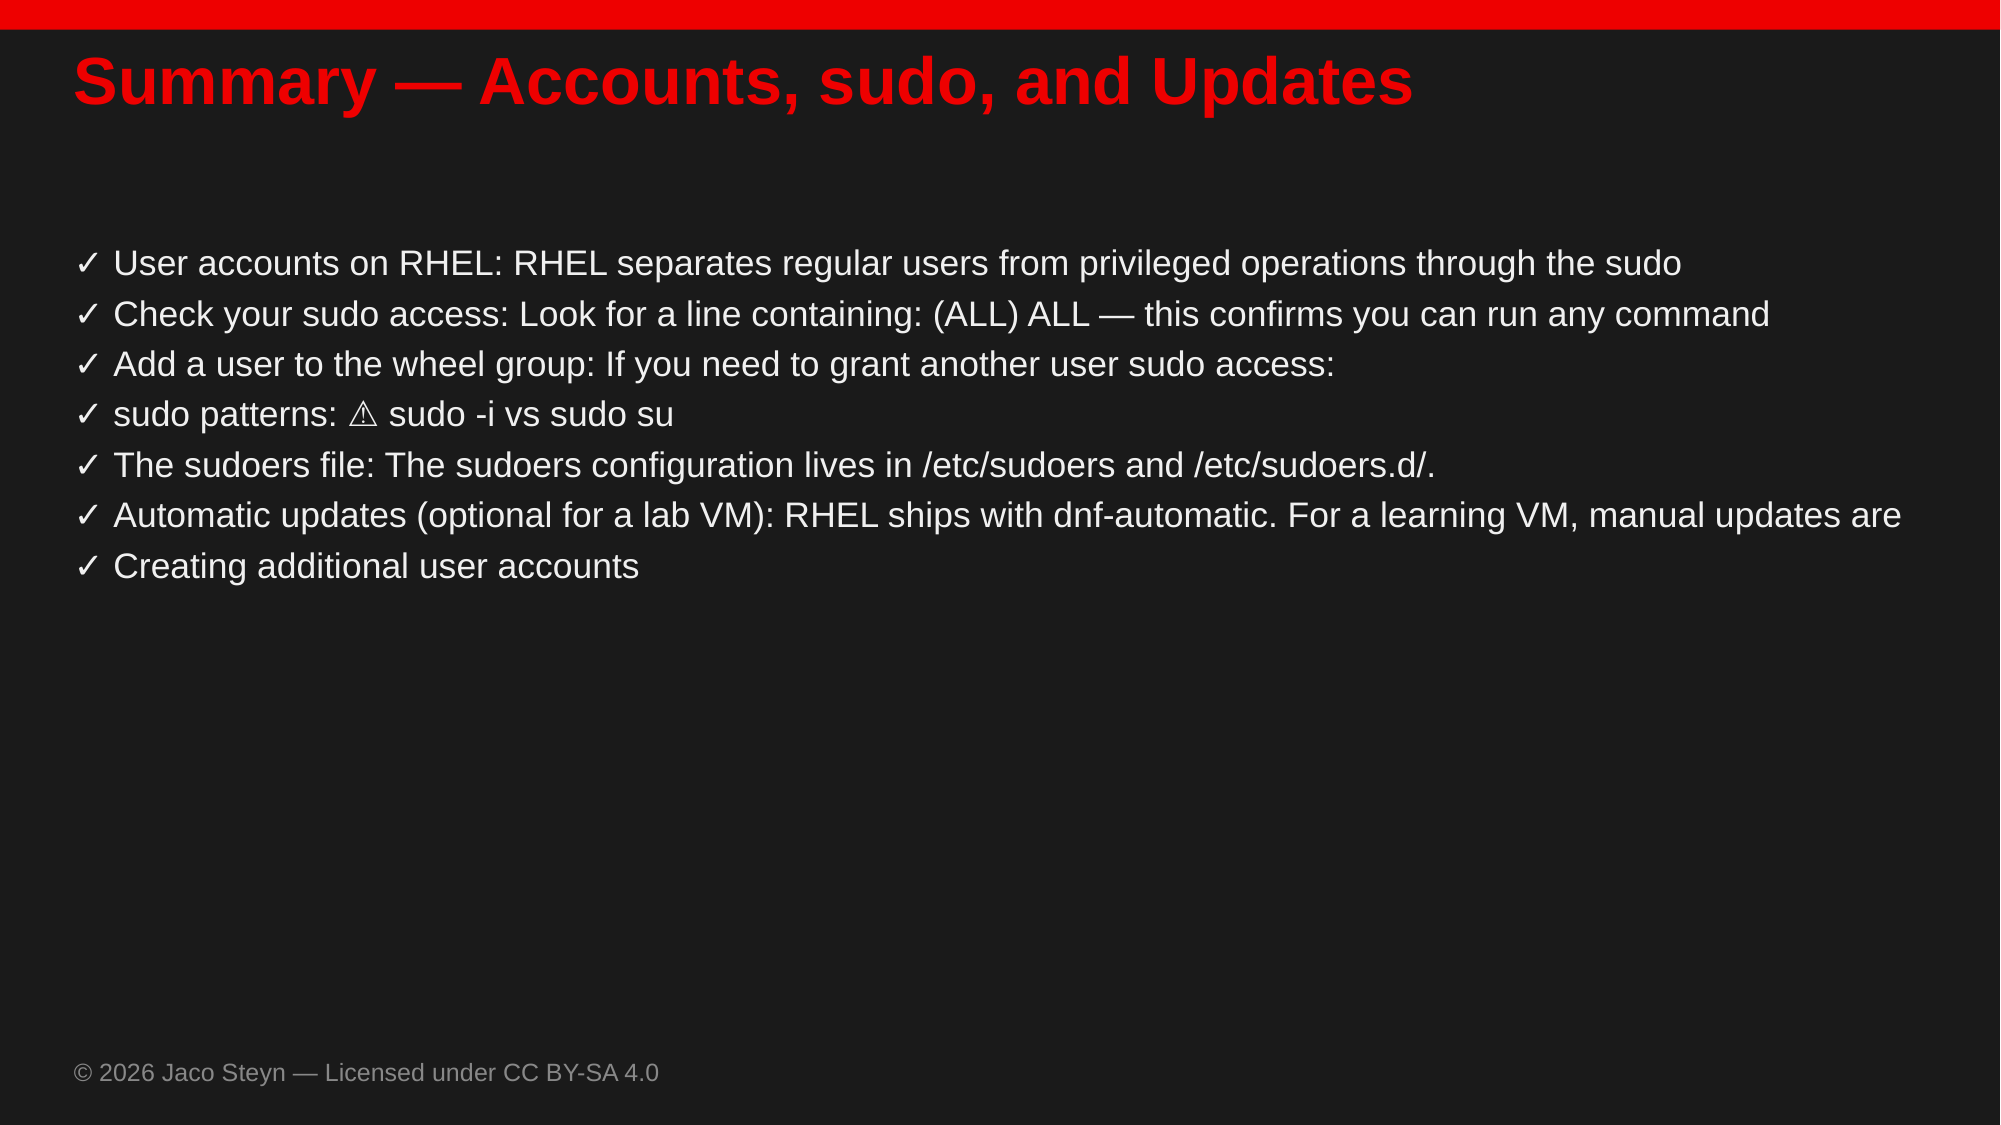

Summary — Accounts, sudo, and Updates
✓ User accounts on RHEL: RHEL separates regular users from privileged operations through the sudo
✓ Check your sudo access: Look for a line containing: (ALL) ALL — this confirms you can run any command
✓ Add a user to the wheel group: If you need to grant another user sudo access:
✓ sudo patterns: ⚠️ sudo -i vs sudo su
✓ The sudoers file: The sudoers configuration lives in /etc/sudoers and /etc/sudoers.d/.
✓ Automatic updates (optional for a lab VM): RHEL ships with dnf-automatic. For a learning VM, manual updates are
✓ Creating additional user accounts
© 2026 Jaco Steyn — Licensed under CC BY-SA 4.0